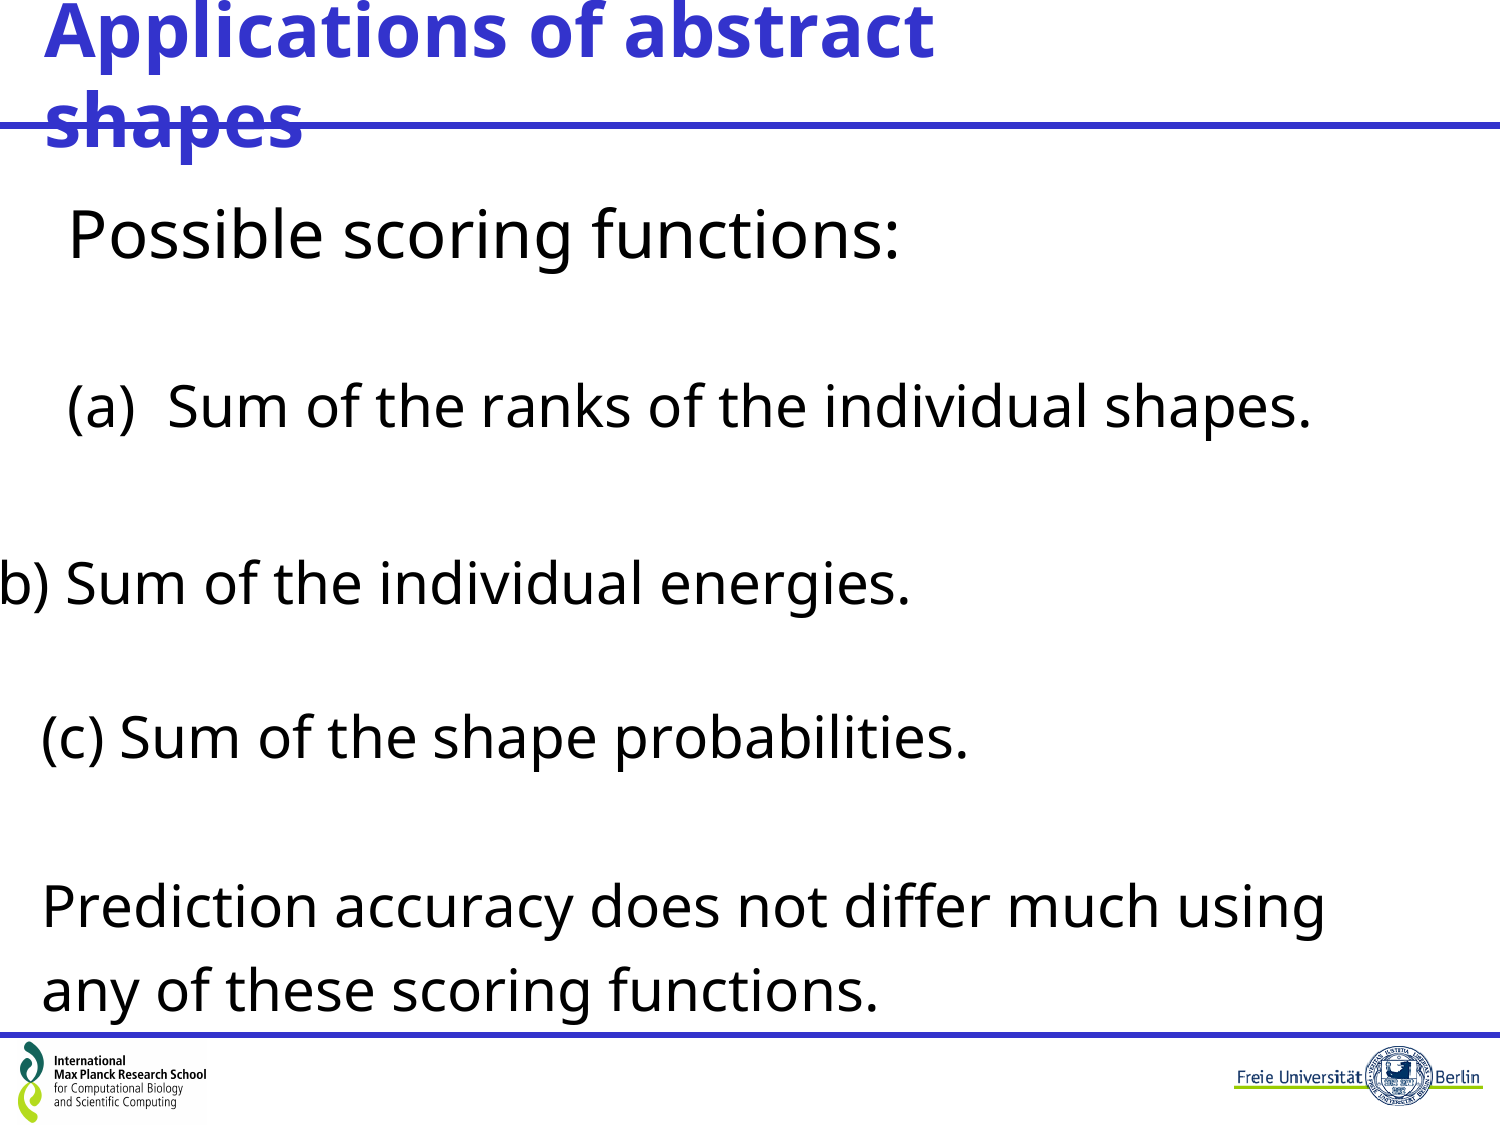

# Applications of abstract shapes
Possible scoring functions:
Sum of the ranks of the individual shapes.
(b) Sum of the individual energies.
(c) Sum of the shape probabilities.
Prediction accuracy does not differ much using
any of these scoring functions.